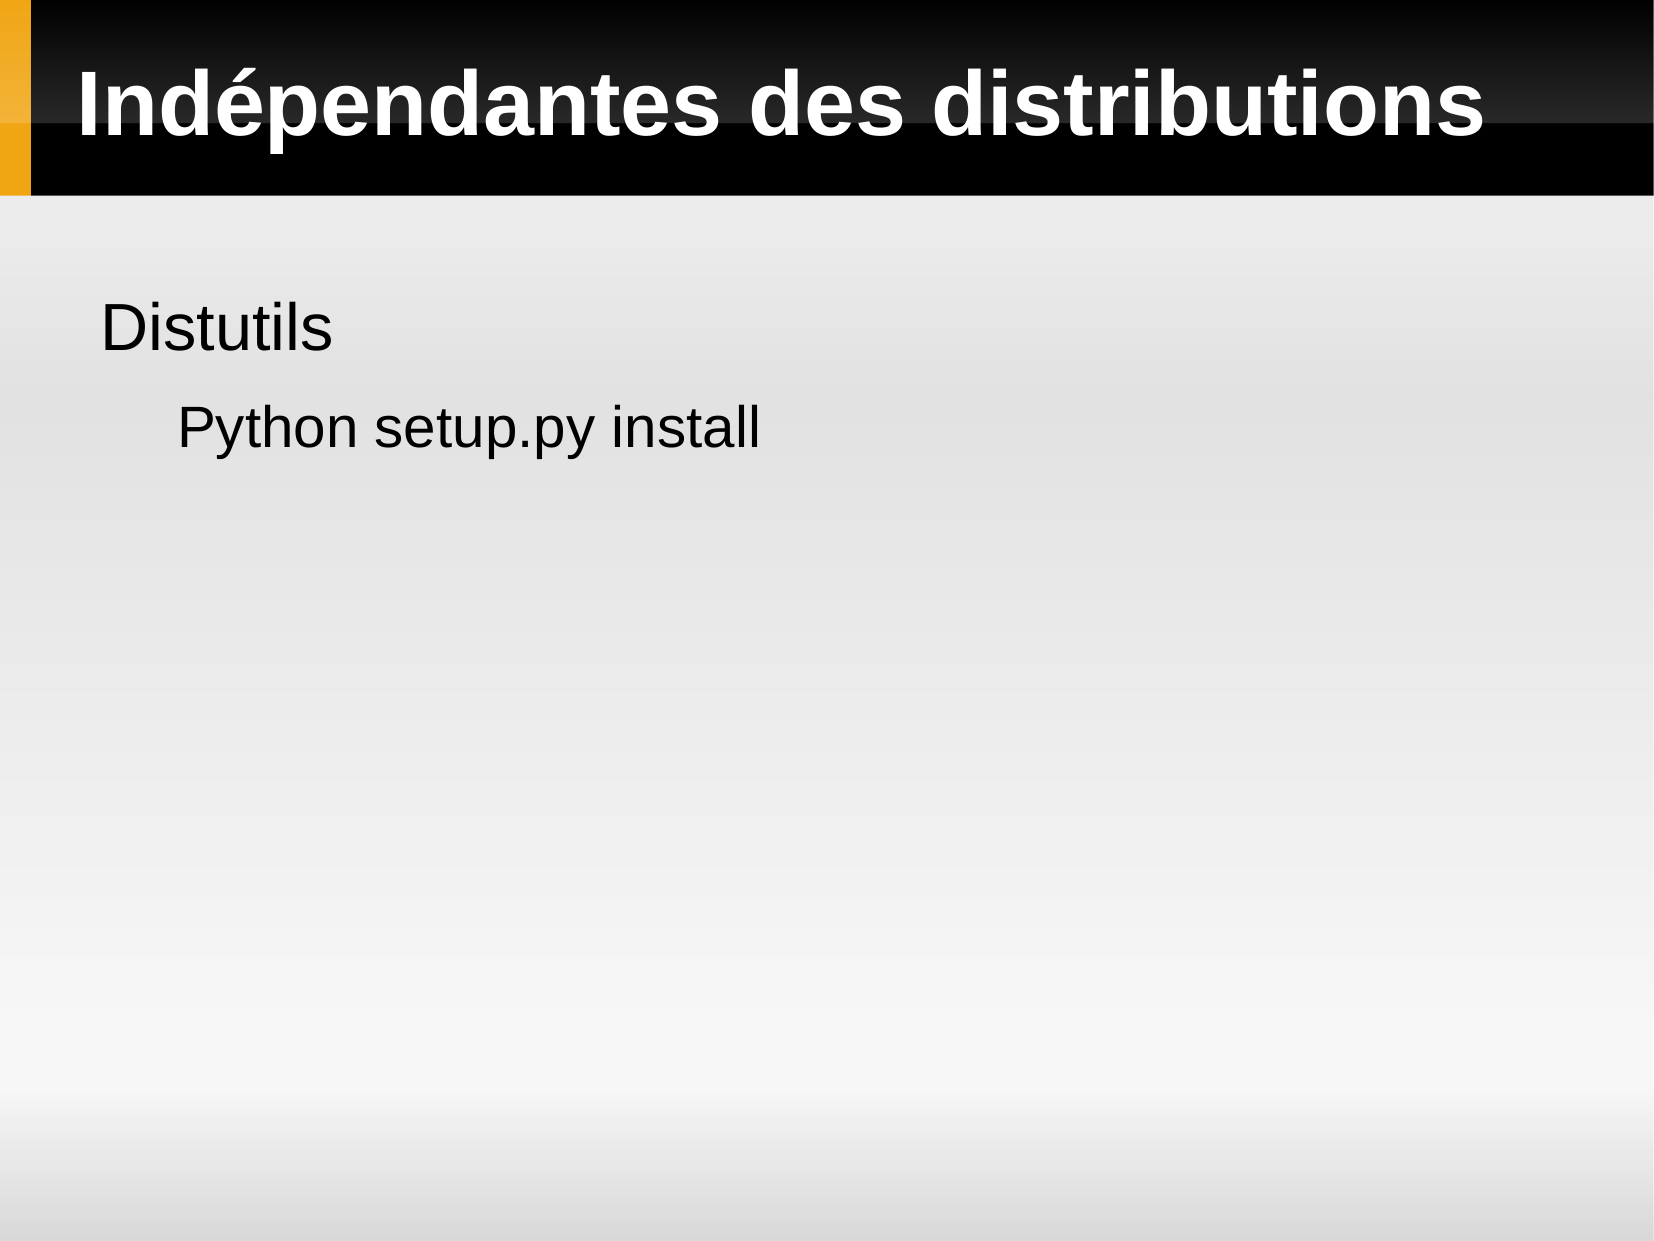

# Indépendantes des distributions
Distutils
Python setup.py install